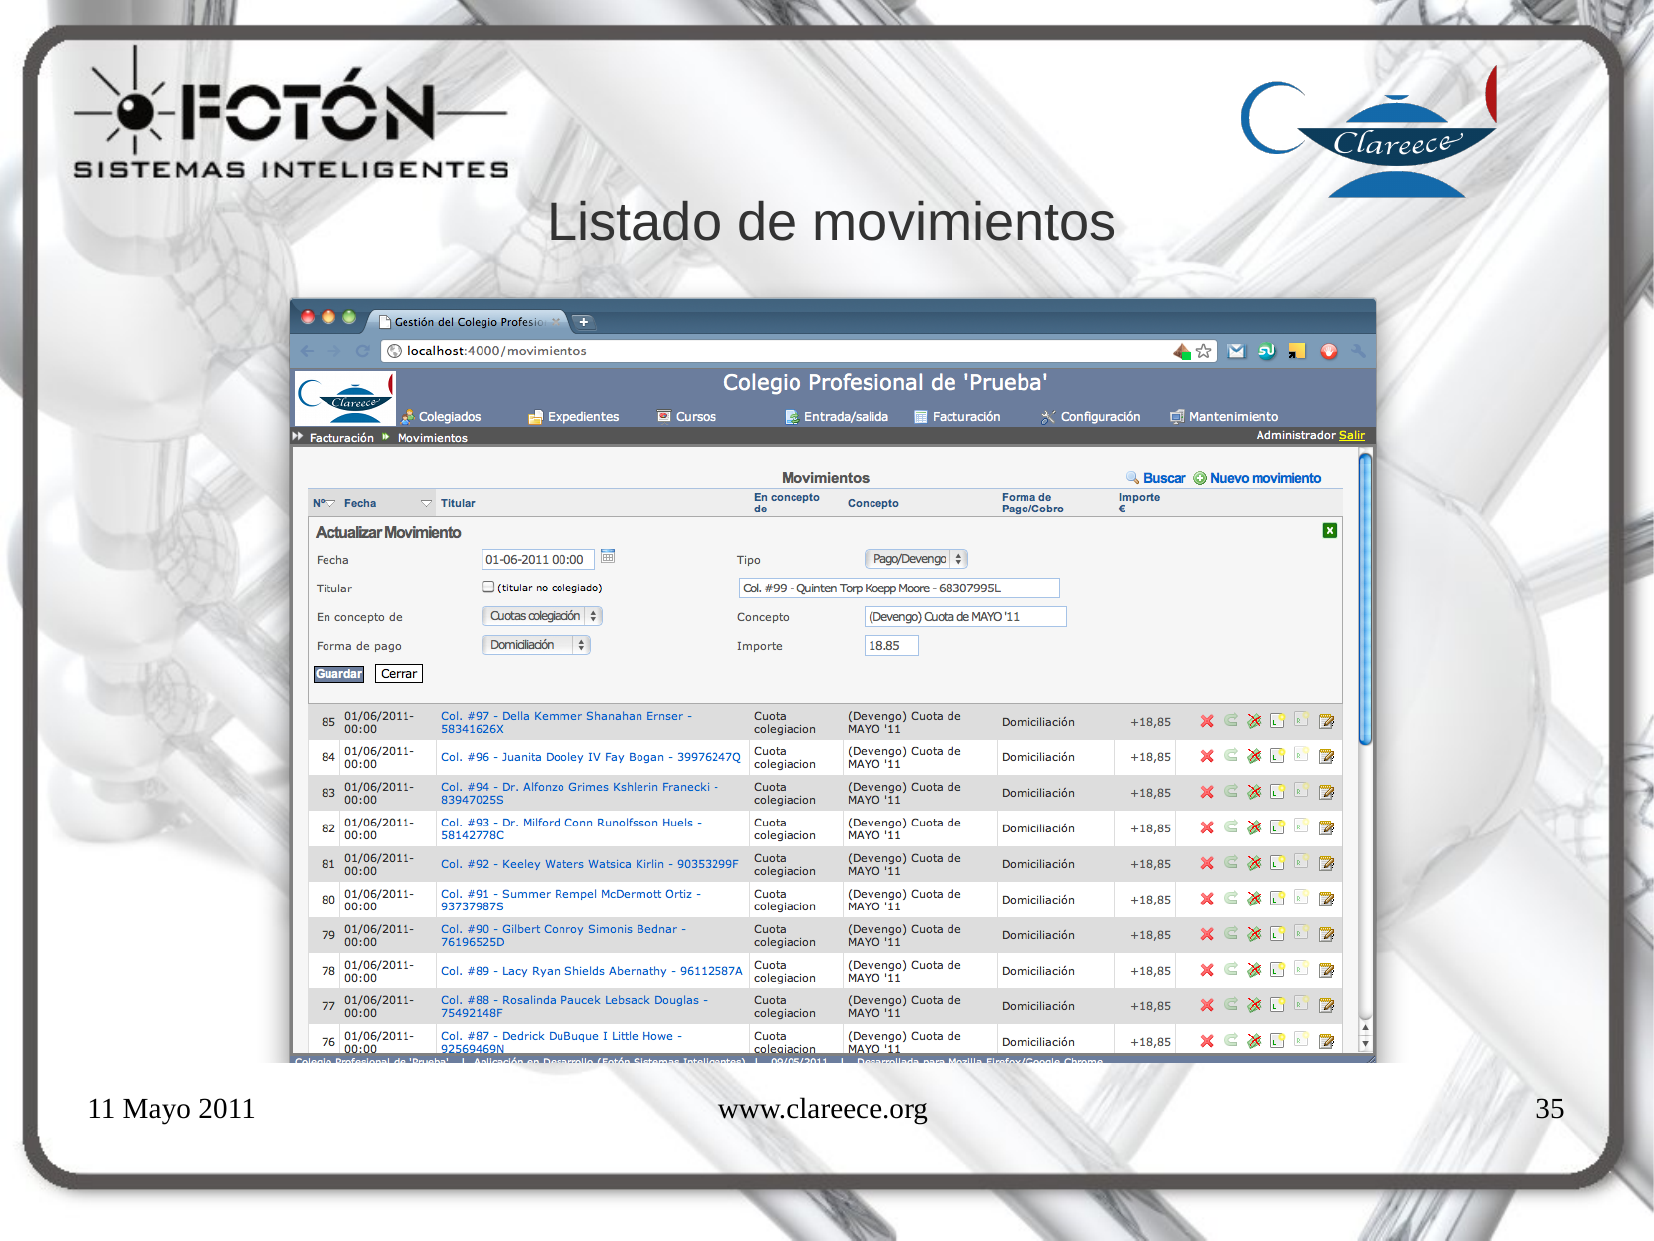

# Listado de movimientos
11 Mayo 2011
www.clareece.org
35